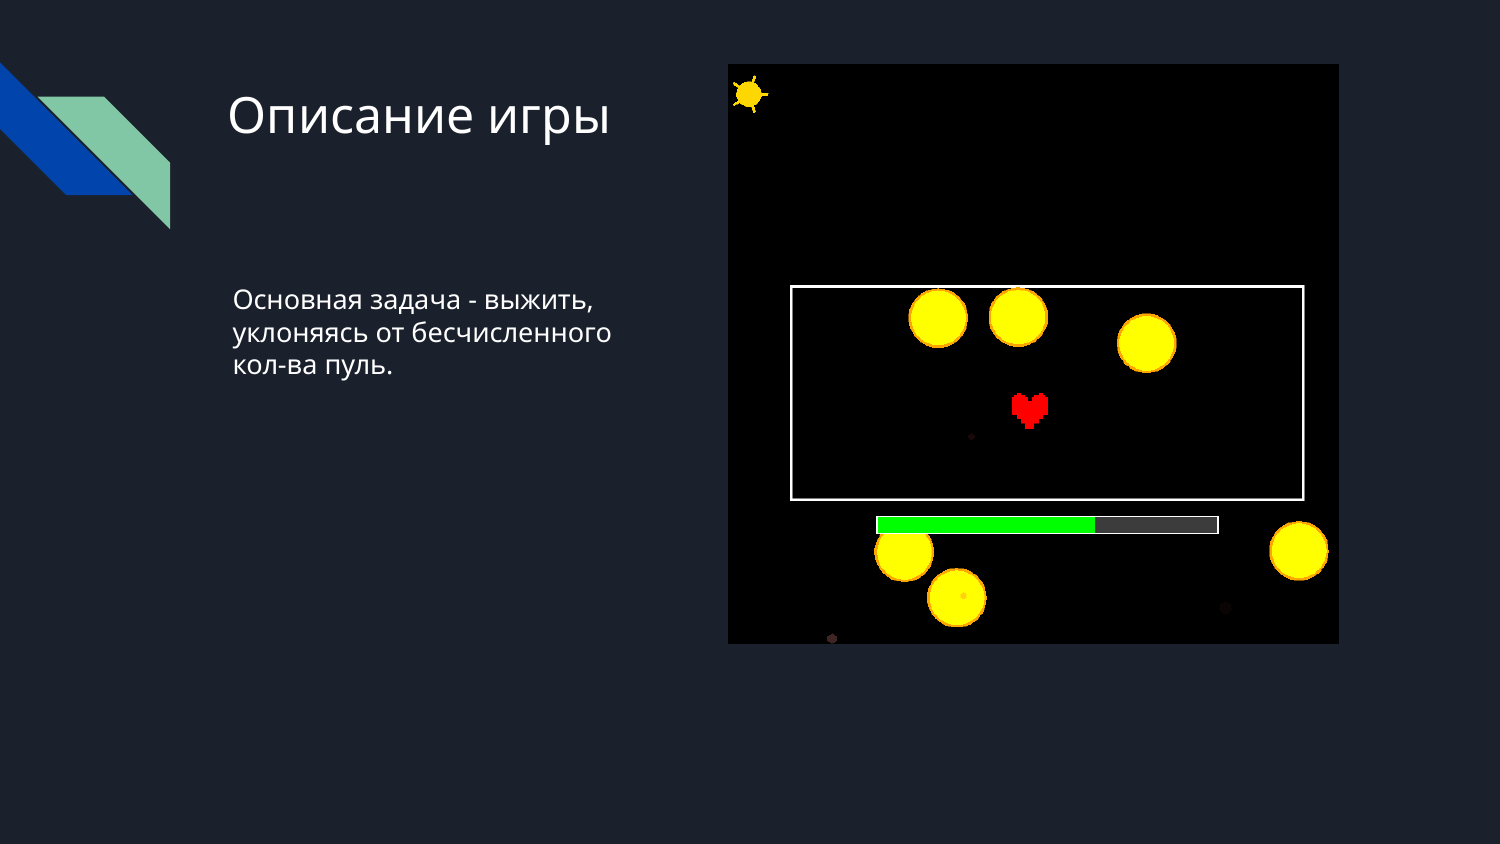

# Описание игры
Основная задача - выжить, уклоняясь от бесчисленного кол-ва пуль.